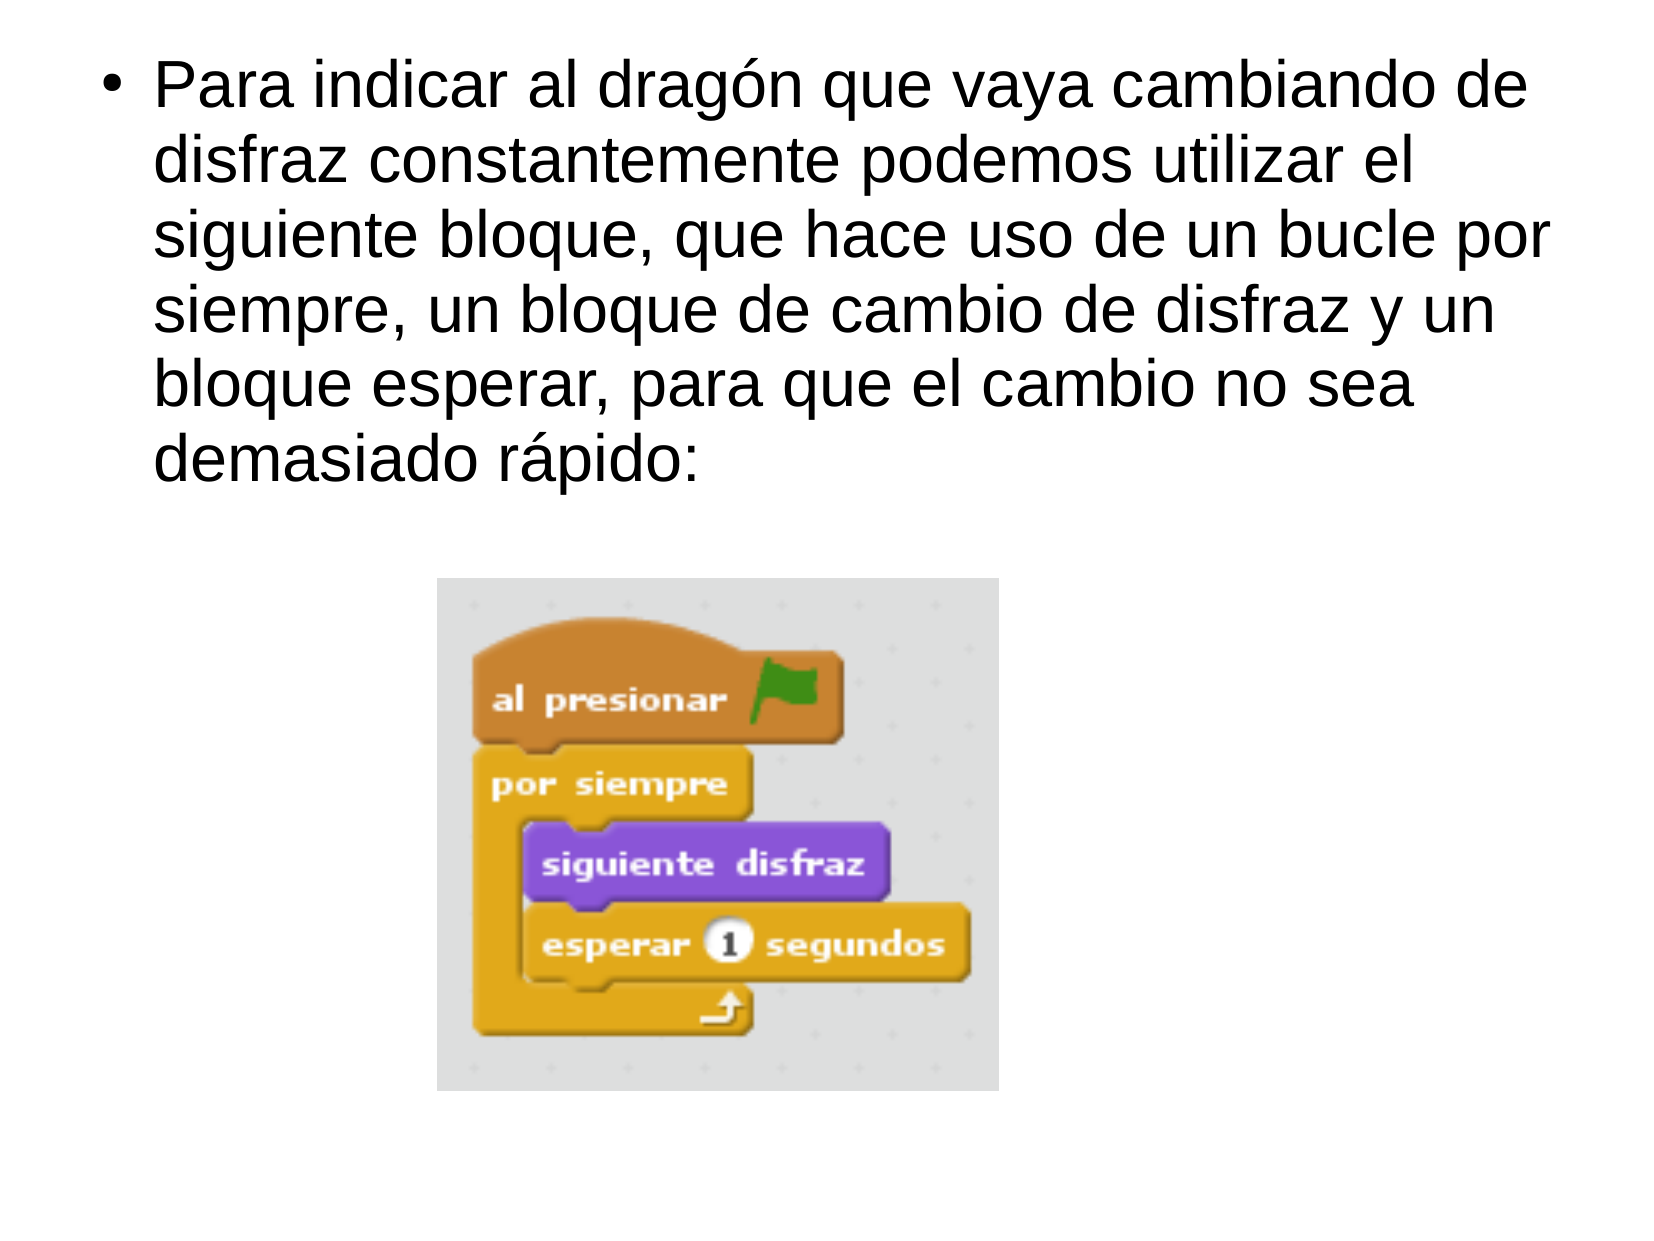

# Para indicar al dragón que vaya cambiando de disfraz constantemente podemos utilizar el siguiente bloque, que hace uso de un bucle por siempre, un bloque de cambio de disfraz y un bloque esperar, para que el cambio no sea demasiado rápido: